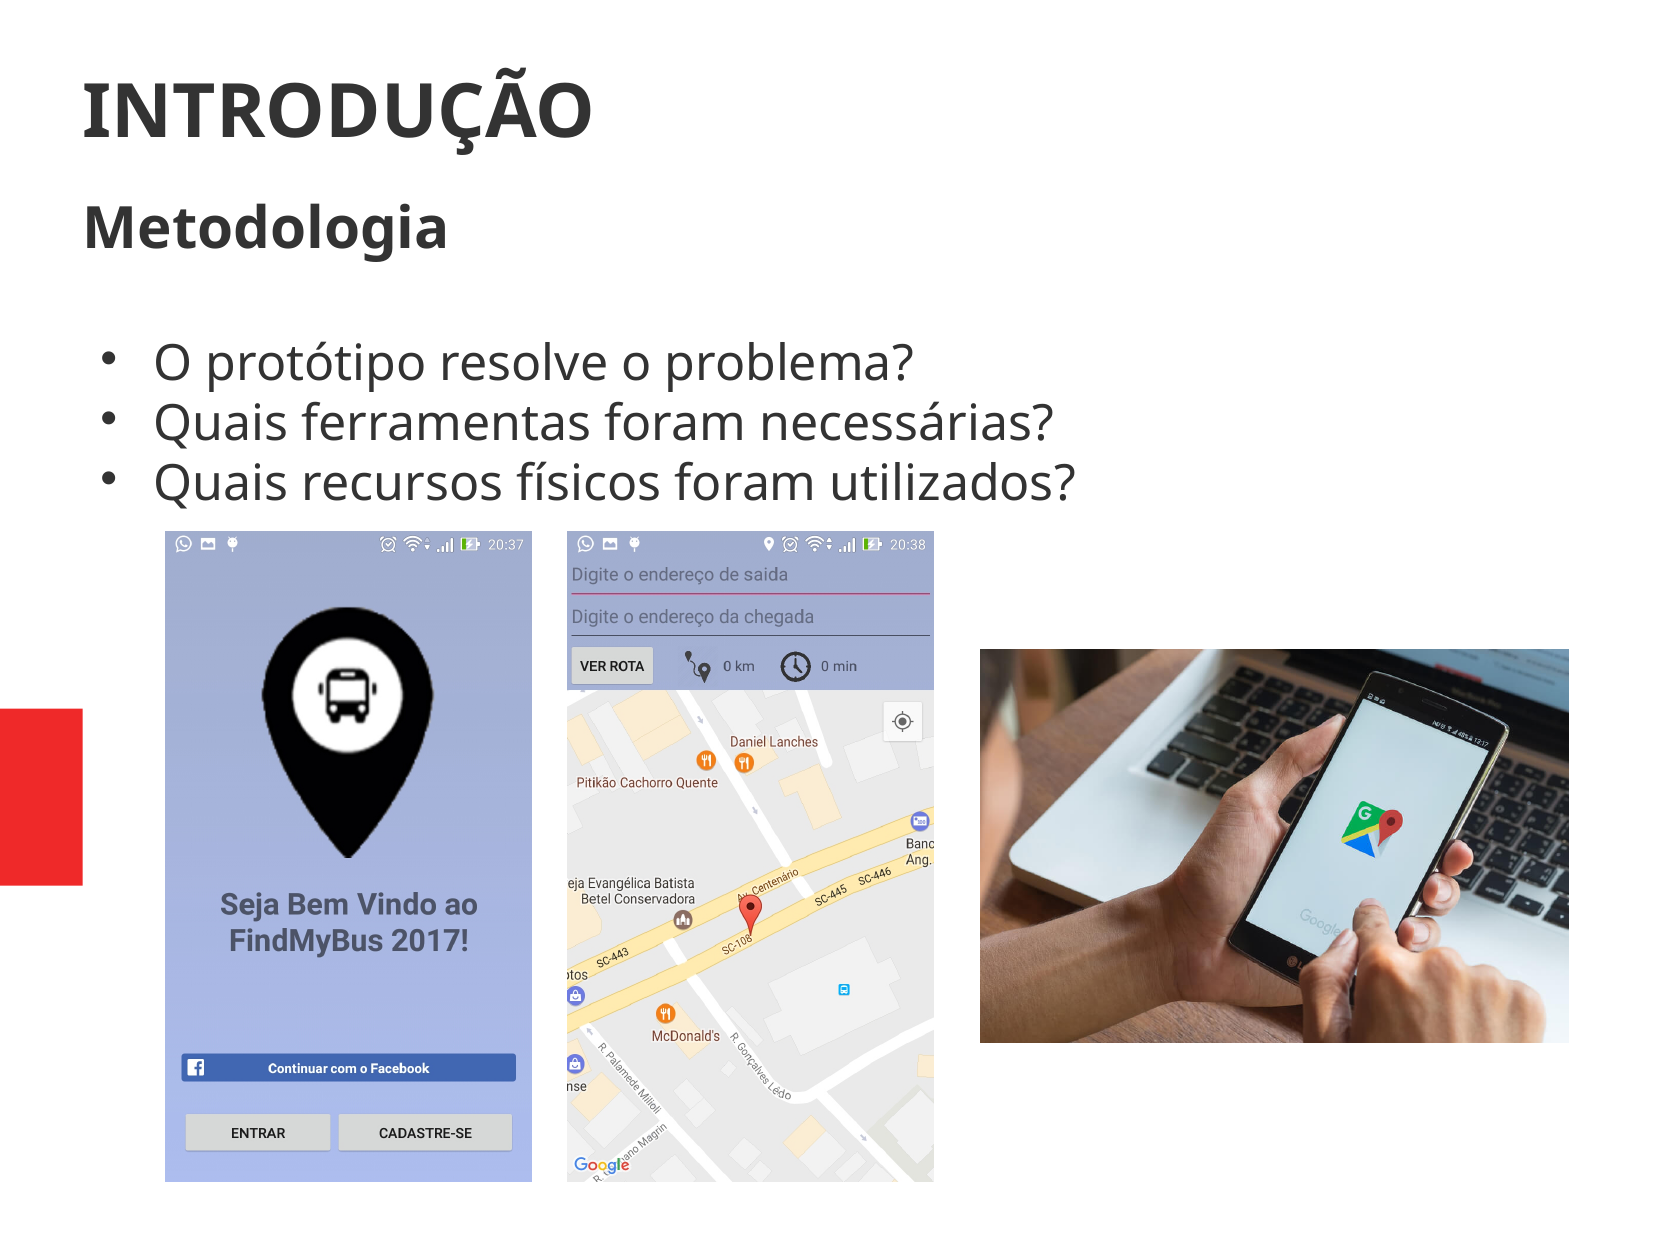

INTRODUÇÃO
Metodologia
O protótipo resolve o problema?
Quais ferramentas foram necessárias?
Quais recursos físicos foram utilizados?